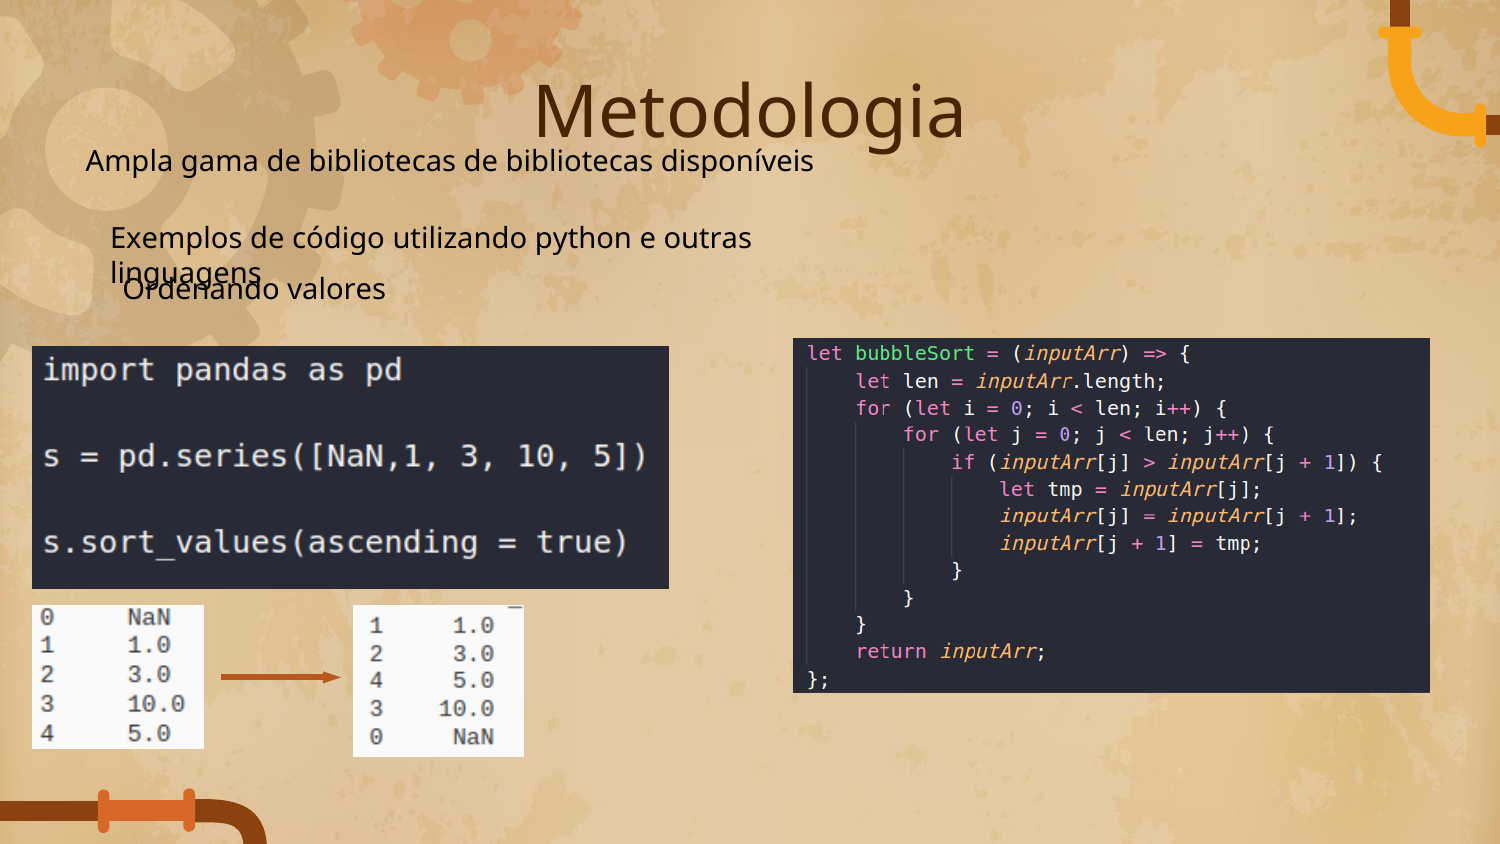

# Metodologia
Ampla gama de bibliotecas de bibliotecas disponíveis
Exemplos de código utilizando python e outras linguagens
Ordenando valores